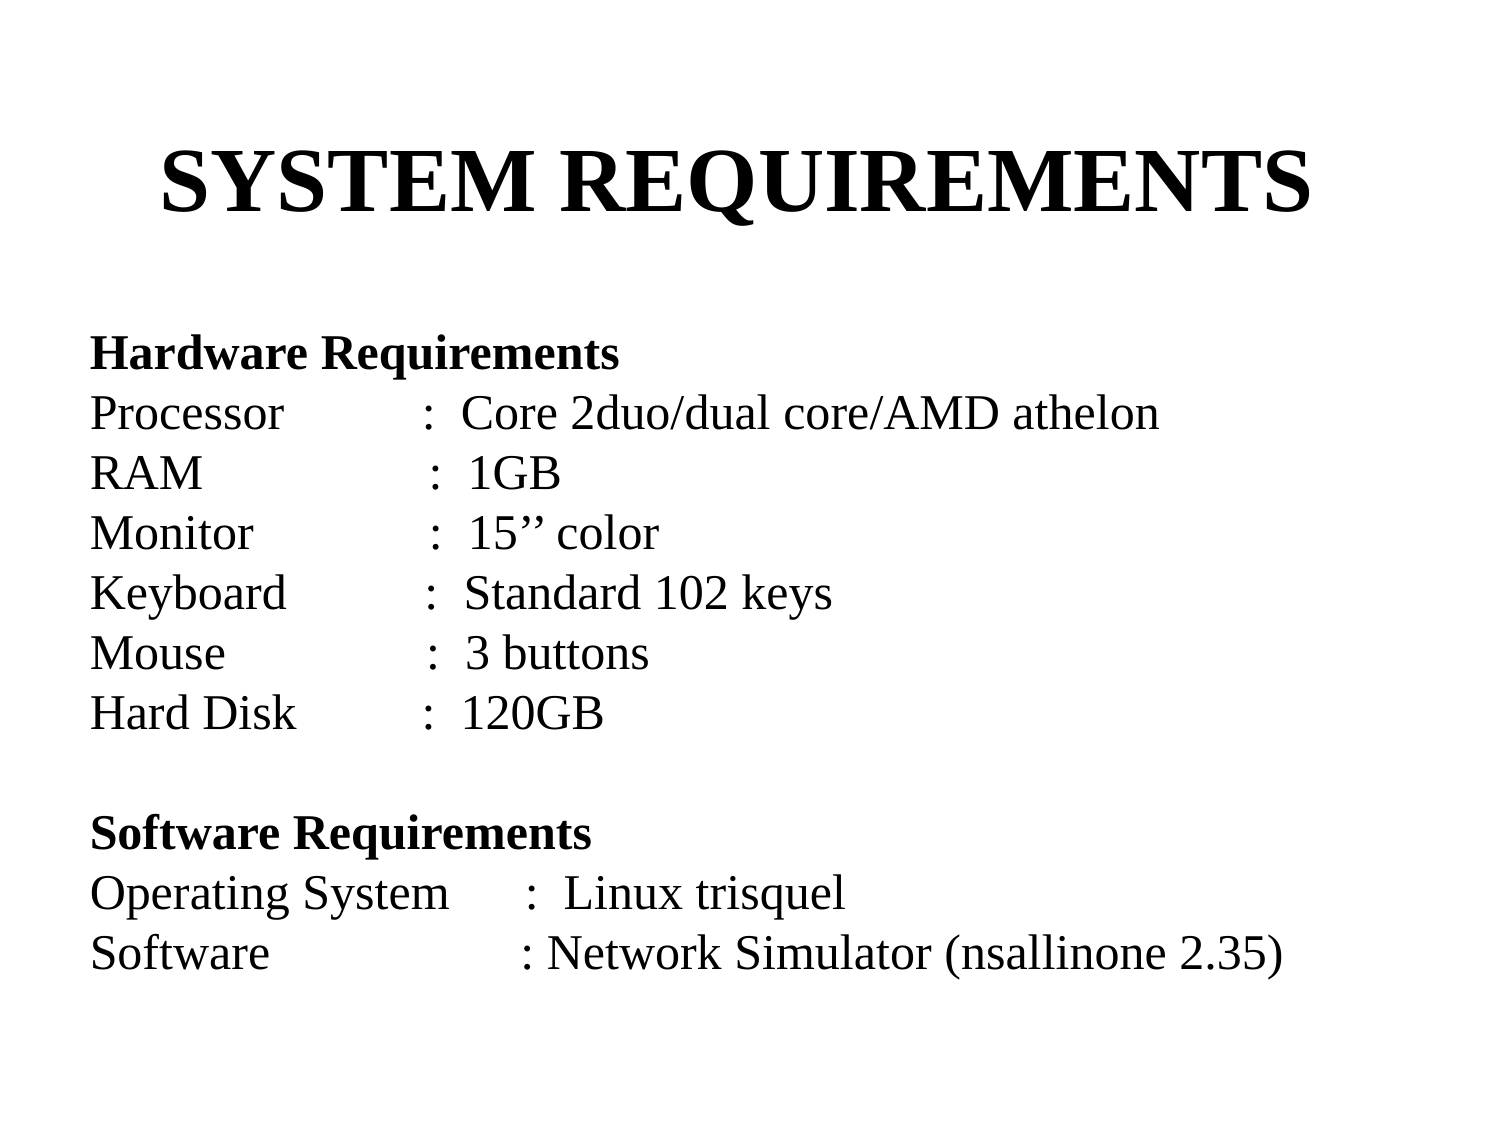

# SYSTEM REQUIREMENTS
Hardware Requirements
Processor : Core 2duo/dual core/AMD athelon
RAM : 1GB
Monitor : 15’’ color
Keyboard : Standard 102 keys
Mouse : 3 buttons
Hard Disk : 120GB
Software Requirements
Operating System : Linux trisquel
Software : Network Simulator (nsallinone 2.35)